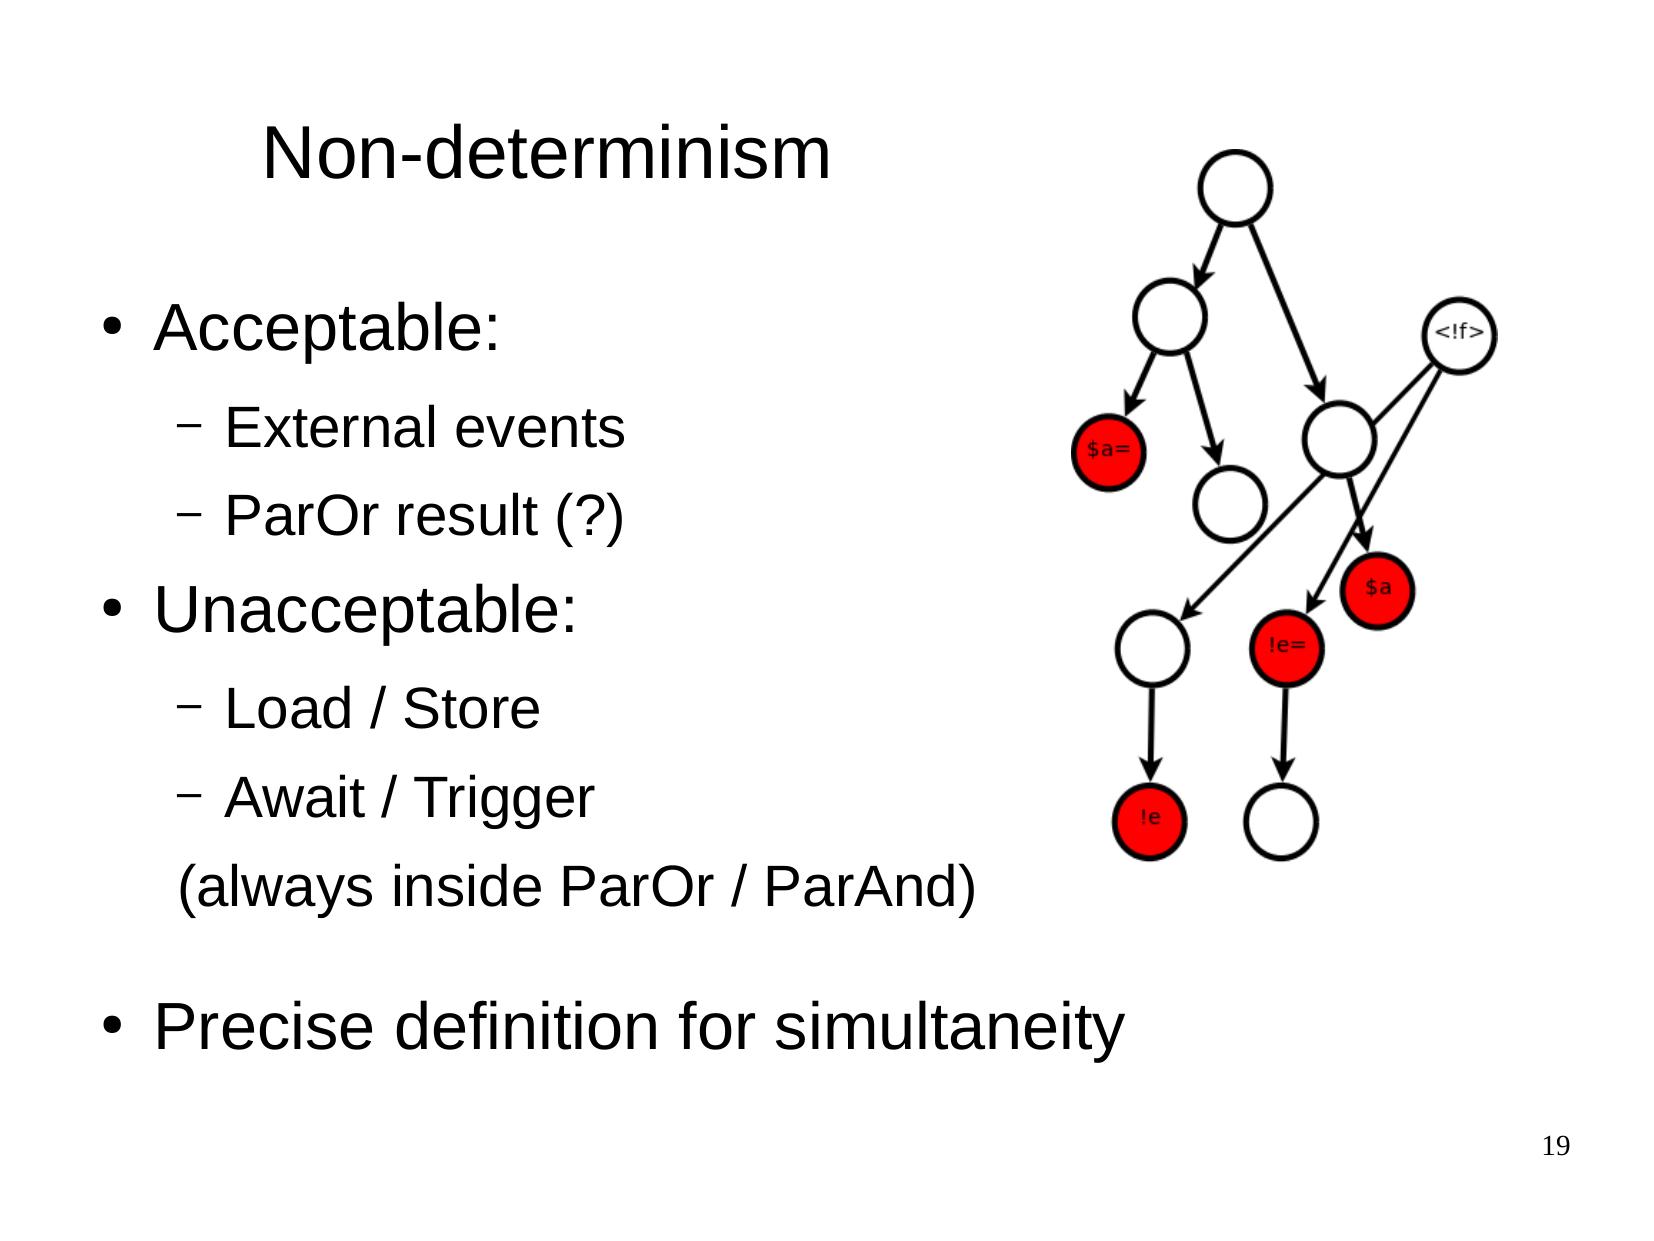

# Non-determinism
Acceptable:
External events
ParOr result (?)
Unacceptable:
Load / Store
Await / Trigger
(always inside ParOr / ParAnd)
Precise definition for simultaneity
19